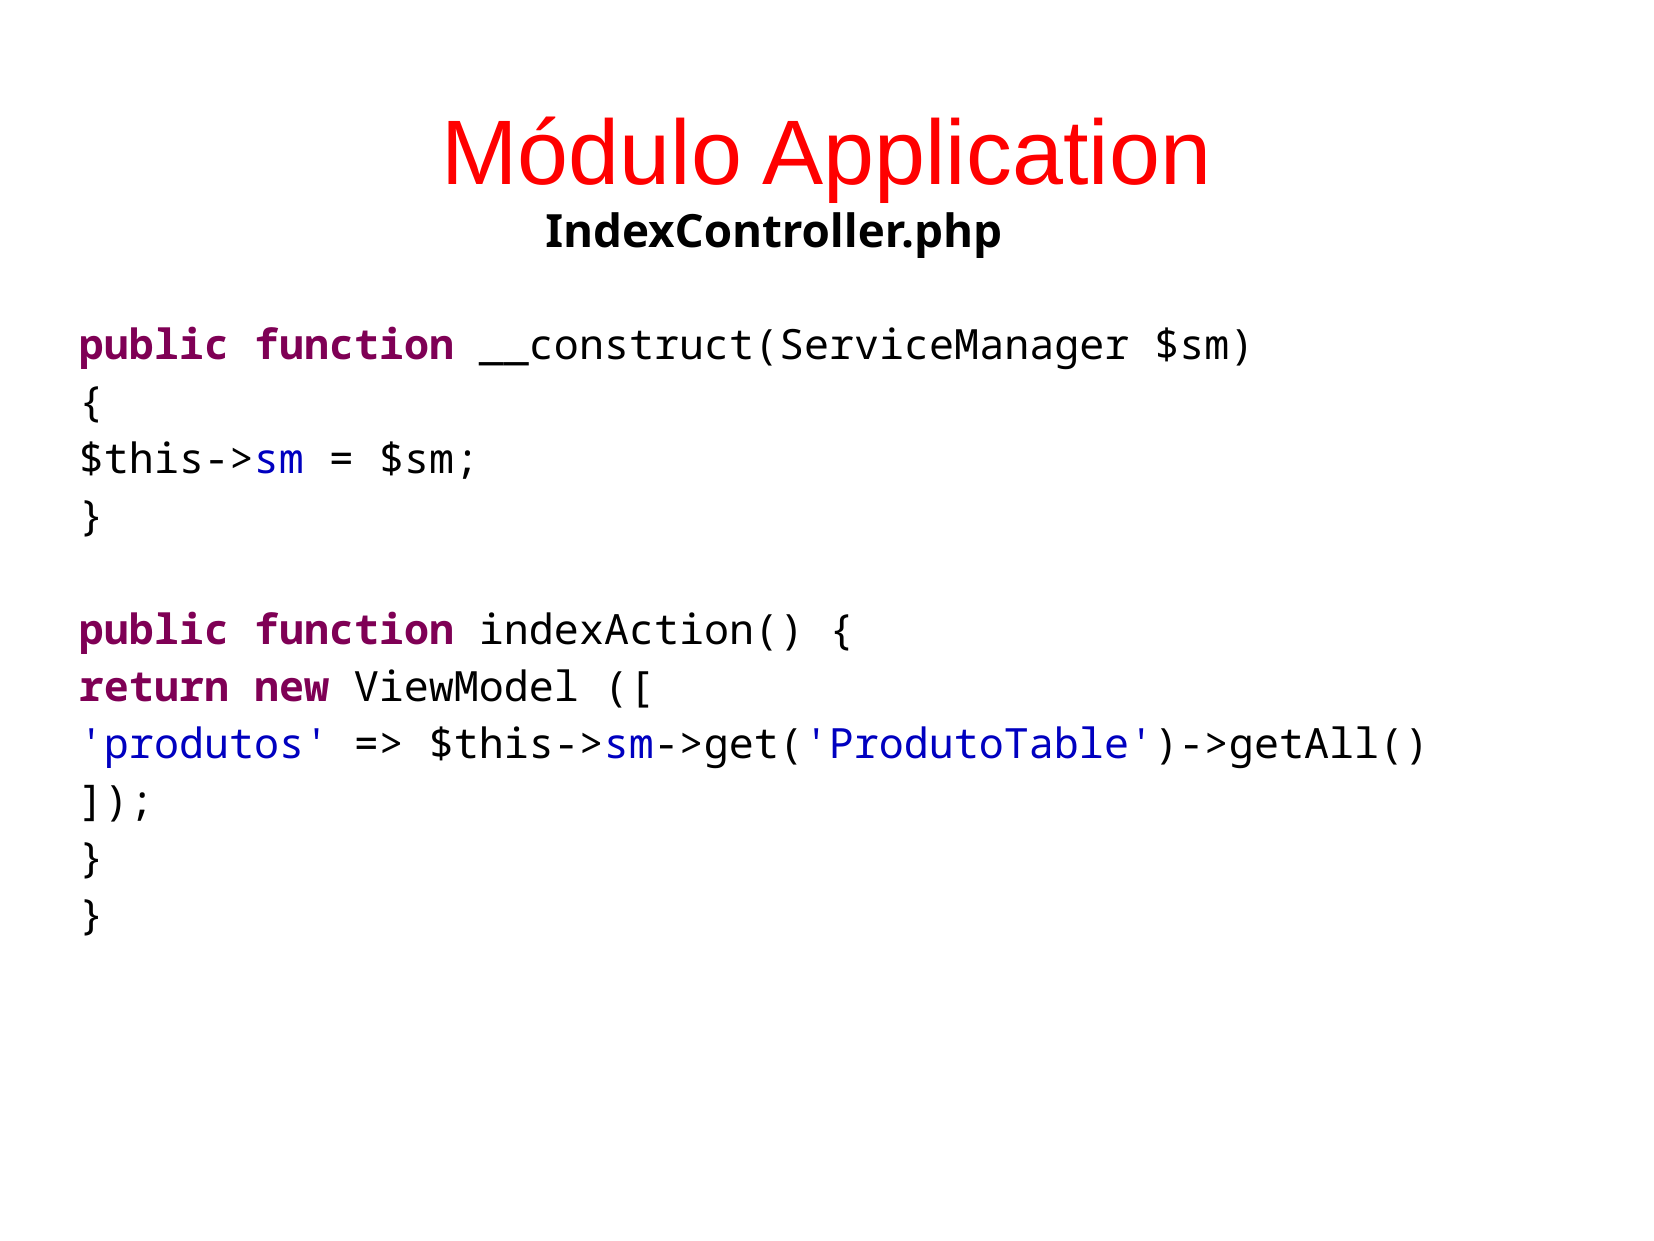

# Módulo Application
IndexController.php
public function __construct(ServiceManager $sm)
{
$this->sm = $sm;
}
public function indexAction() {
return new ViewModel ([
'produtos' => $this->sm->get('ProdutoTable')->getAll()
]);
}
}